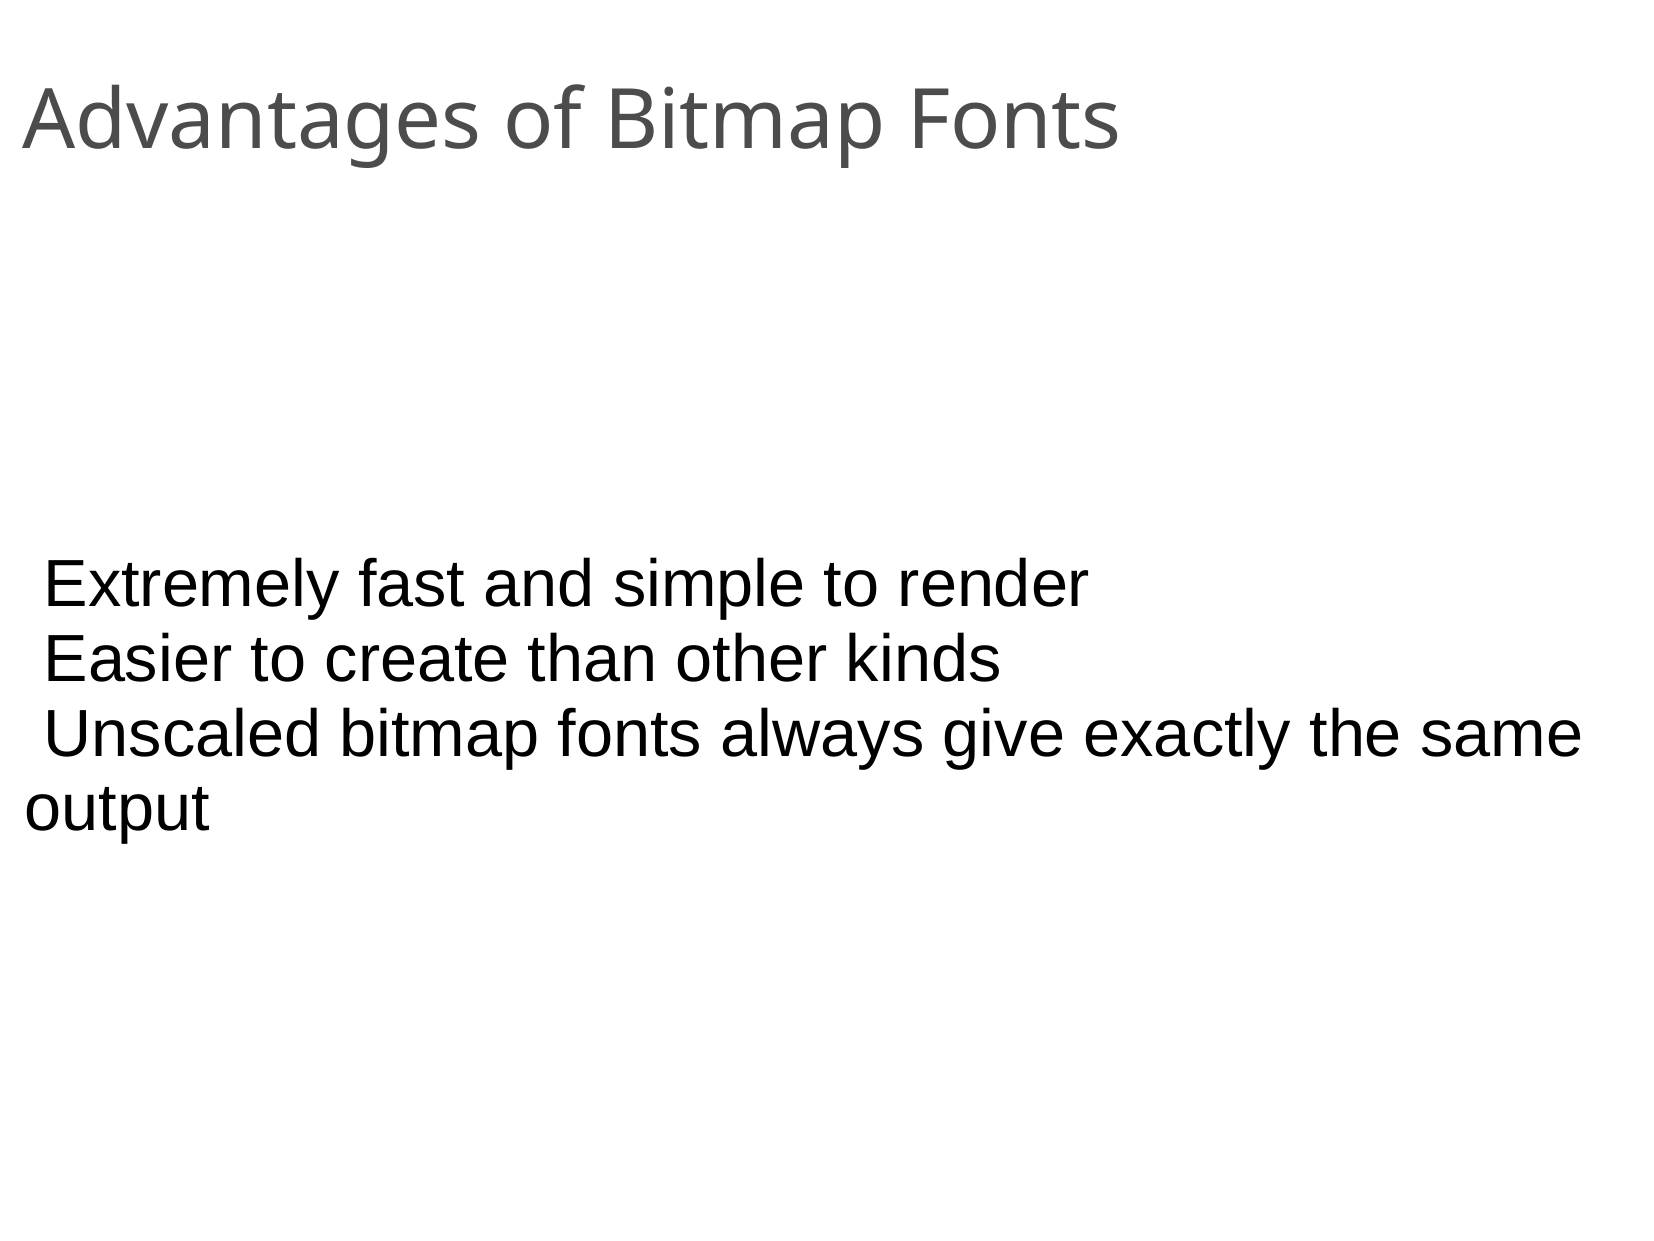

# Advantages of Bitmap Fonts
 Extremely fast and simple to render
 Easier to create than other kinds
 Unscaled bitmap fonts always give exactly the same output